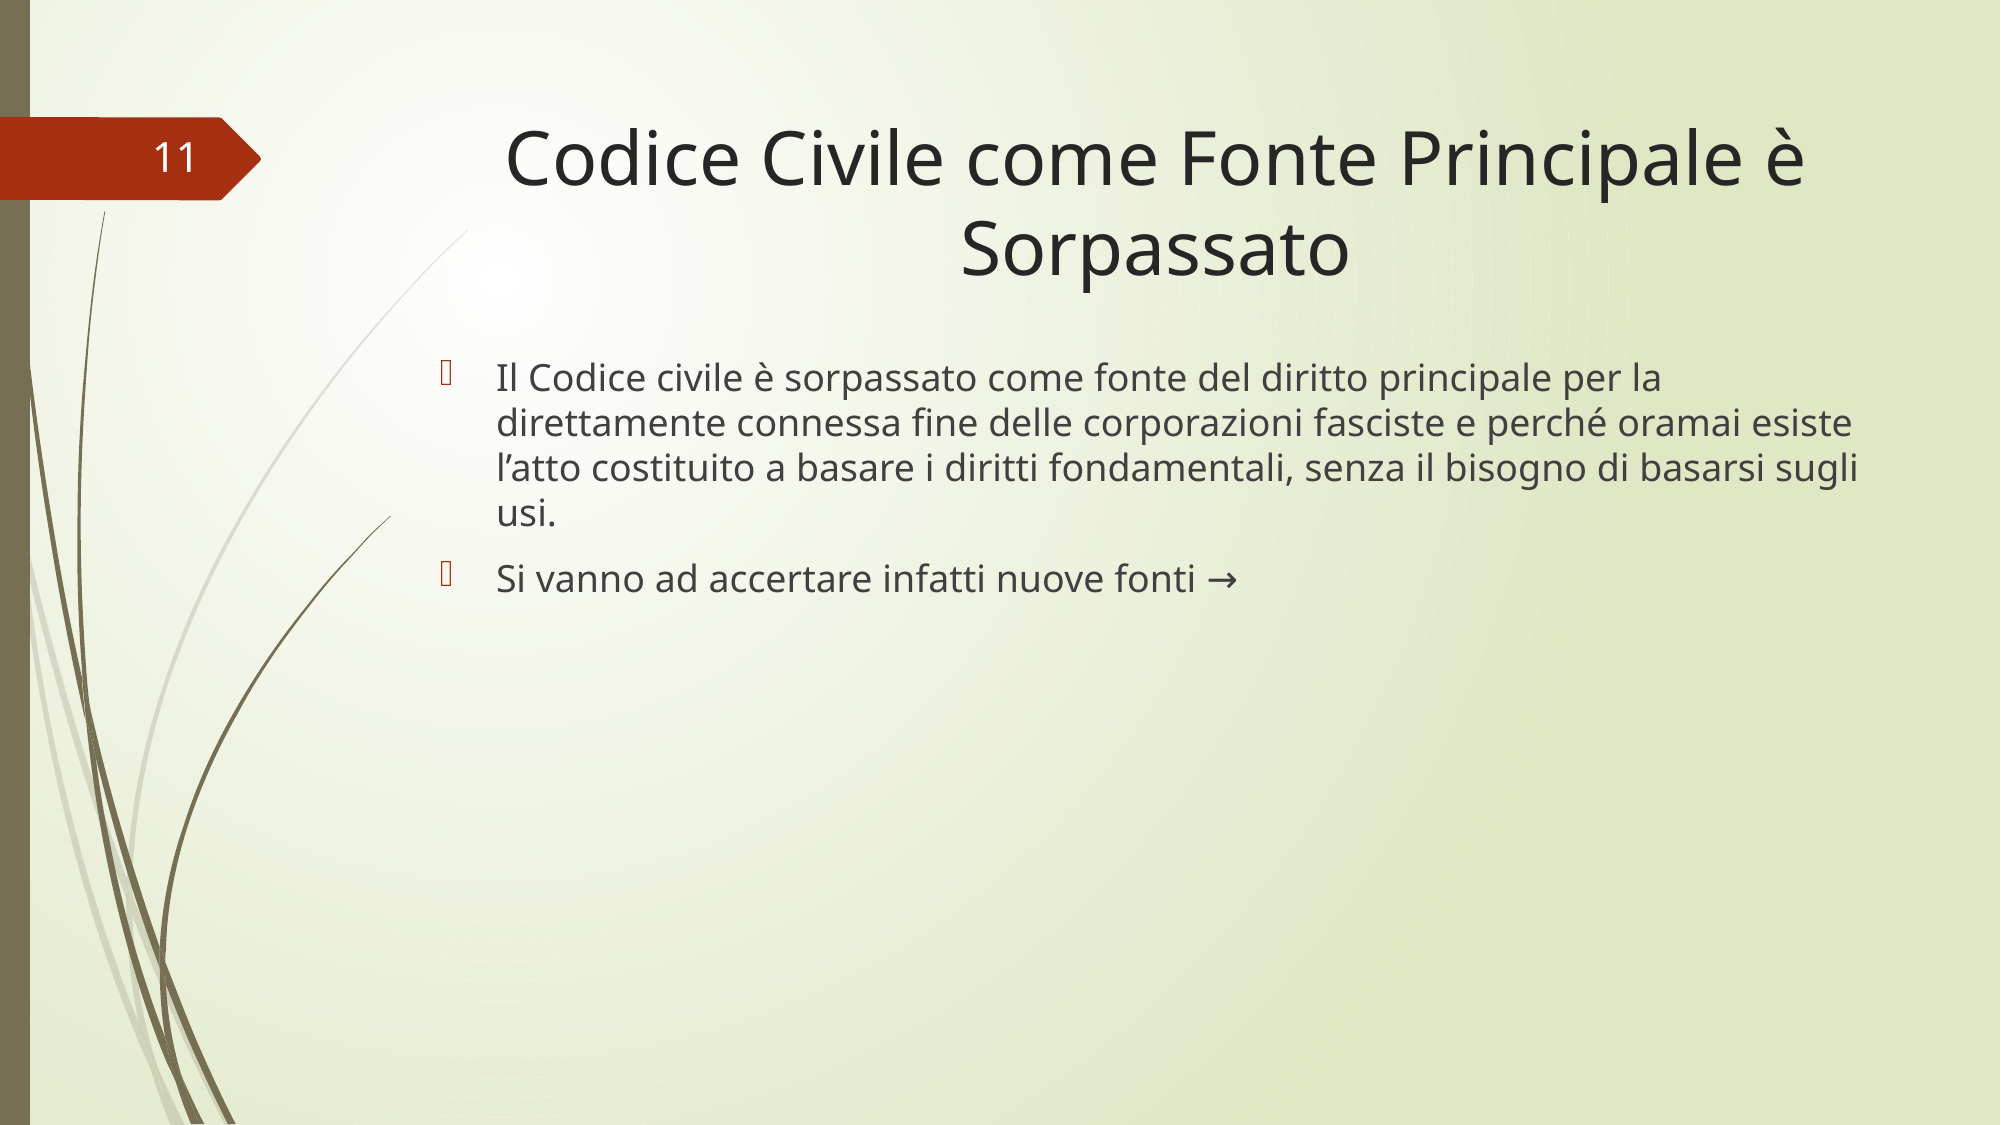

# Codice Civile come Fonte Principale è Sorpassato
Il Codice civile è sorpassato come fonte del diritto principale per la direttamente connessa fine delle corporazioni fasciste e perché oramai esiste l’atto costituito a basare i diritti fondamentali, senza il bisogno di basarsi sugli usi.
Si vanno ad accertare infatti nuove fonti →